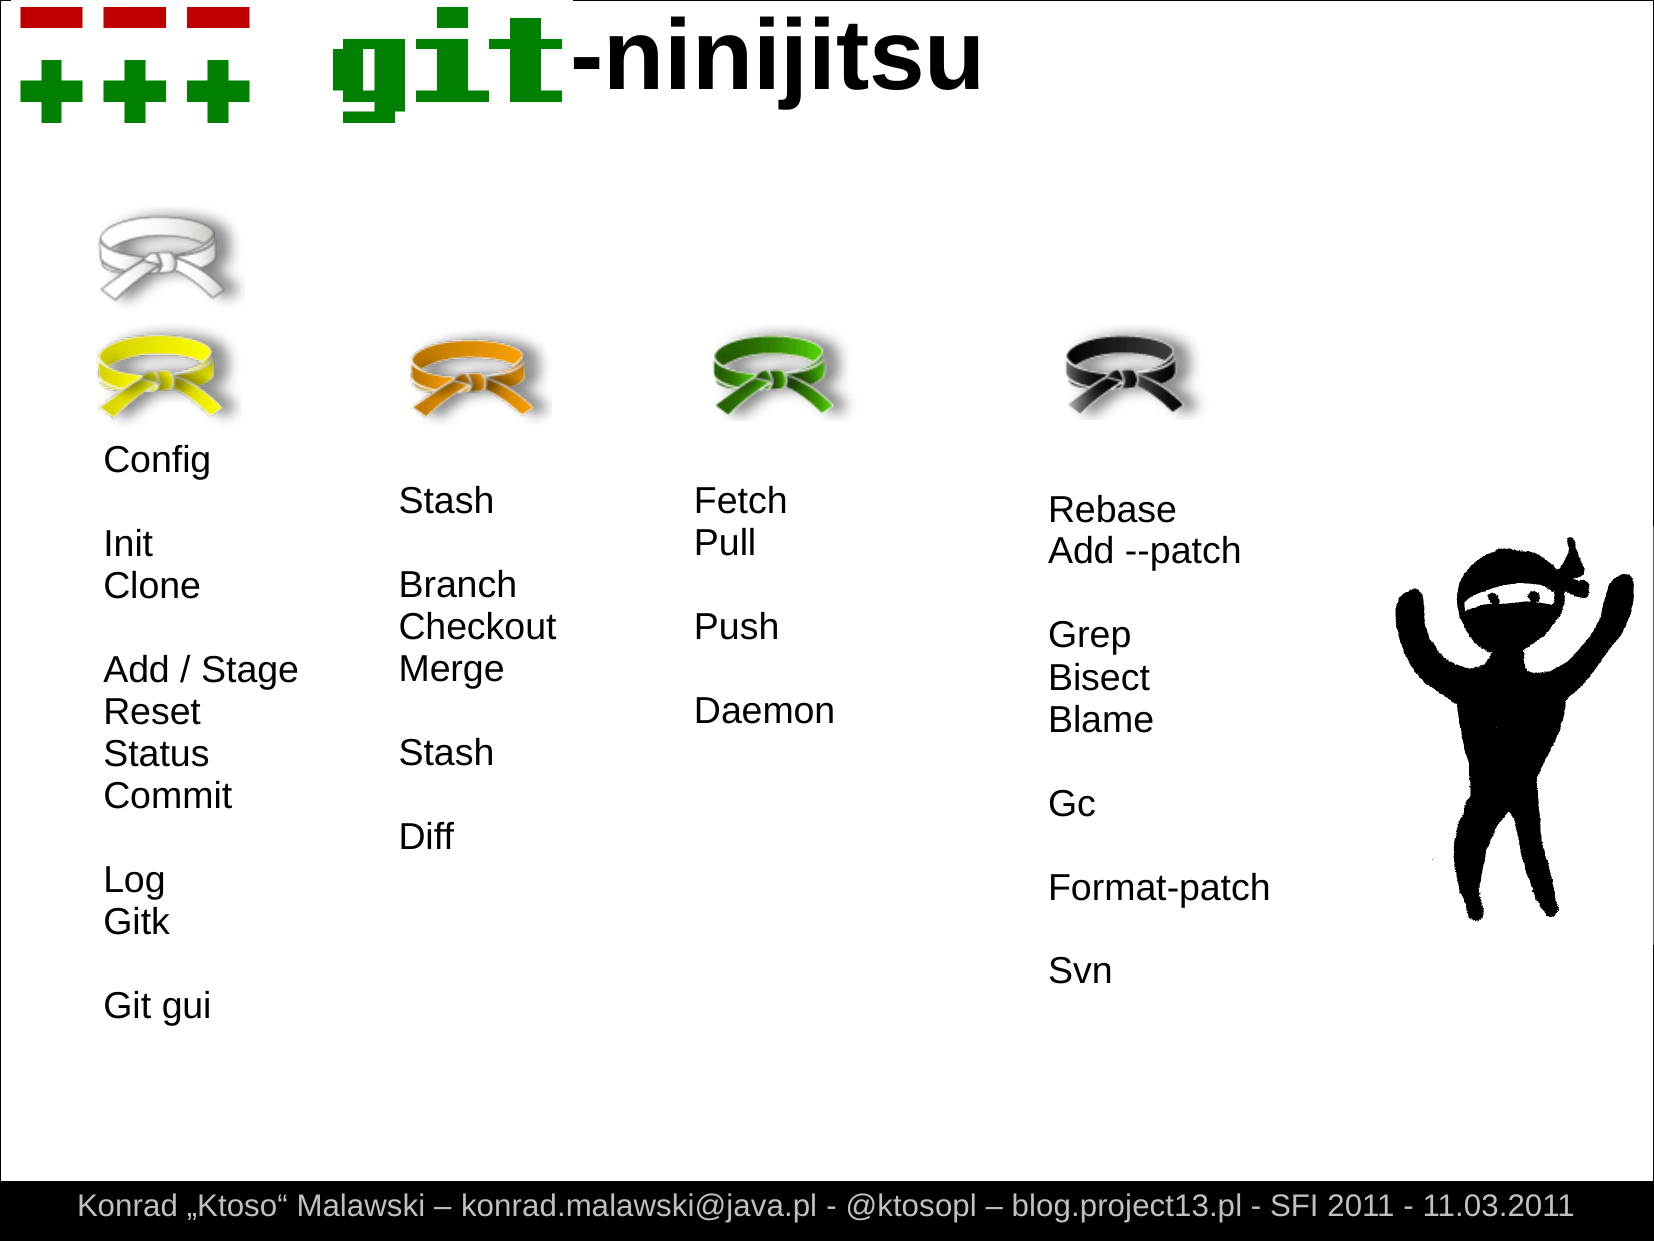

git-ninijitsu
Config
Init
Clone
Add / Stage
Reset
Status
Commit
Log
Gitk
Git gui
Fetch
Pull
Push
Daemon
Stash
Branch
Checkout
Merge
Stash
Diff
Rebase
Add --patch
Grep
Bisect
Blame
Gc
Format-patch
Svn
Konrad „Ktoso“ Malawski – konrad.malawski@java.pl - @ktosopl – blog.project13.pl - SFI 2011 - 11.03.2011